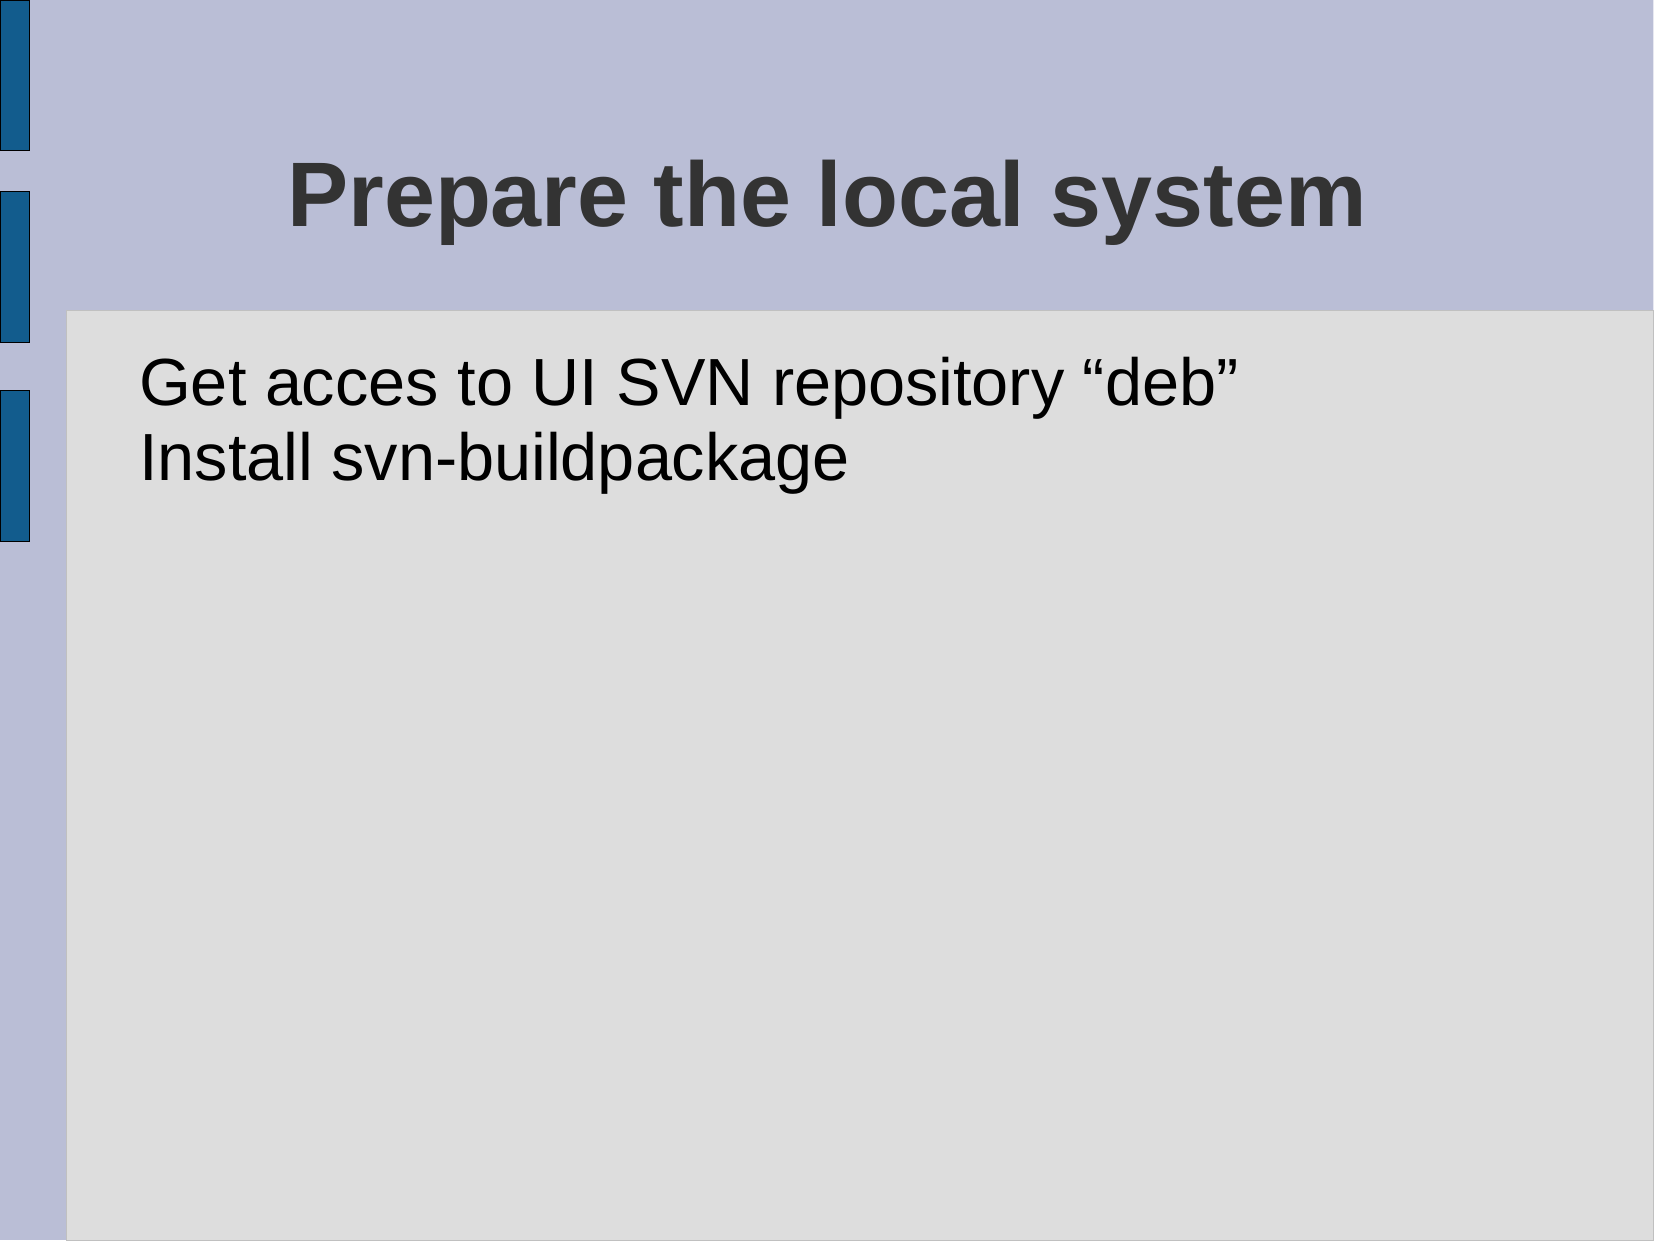

# Prepare the local system
Get acces to UI SVN repository “deb”
Install svn-buildpackage